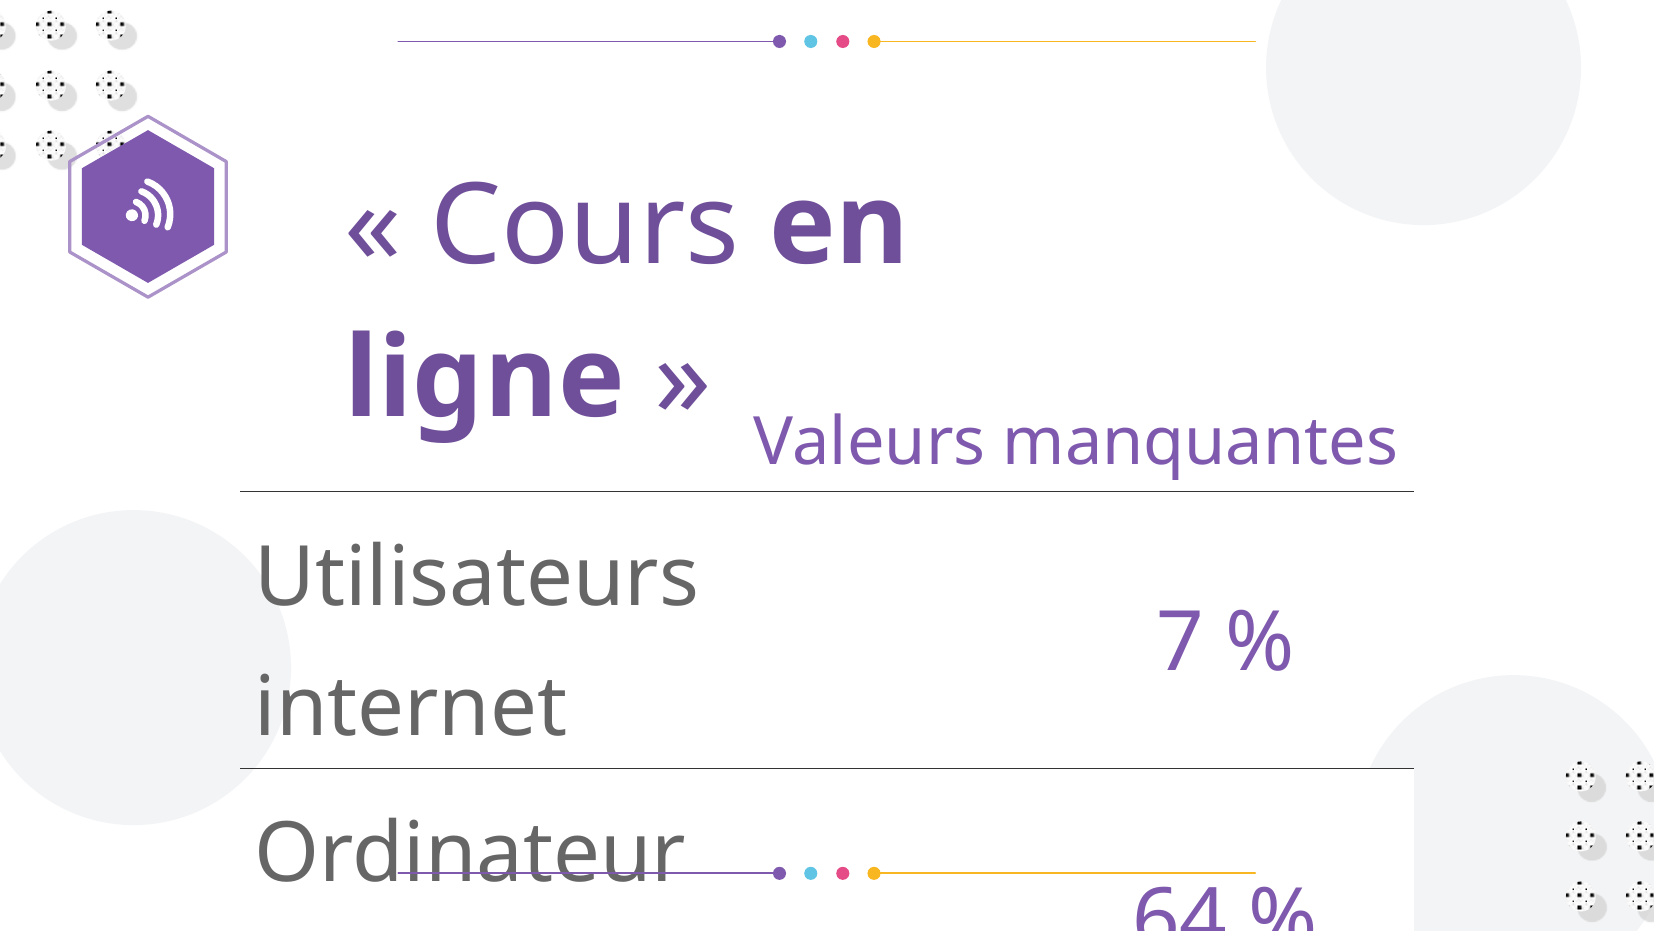

« Cours en ligne »
| Valeurs manquantes | |
| --- | --- |
| Utilisateurs internet | 7 % |
| Ordinateur individuel | 64 % |